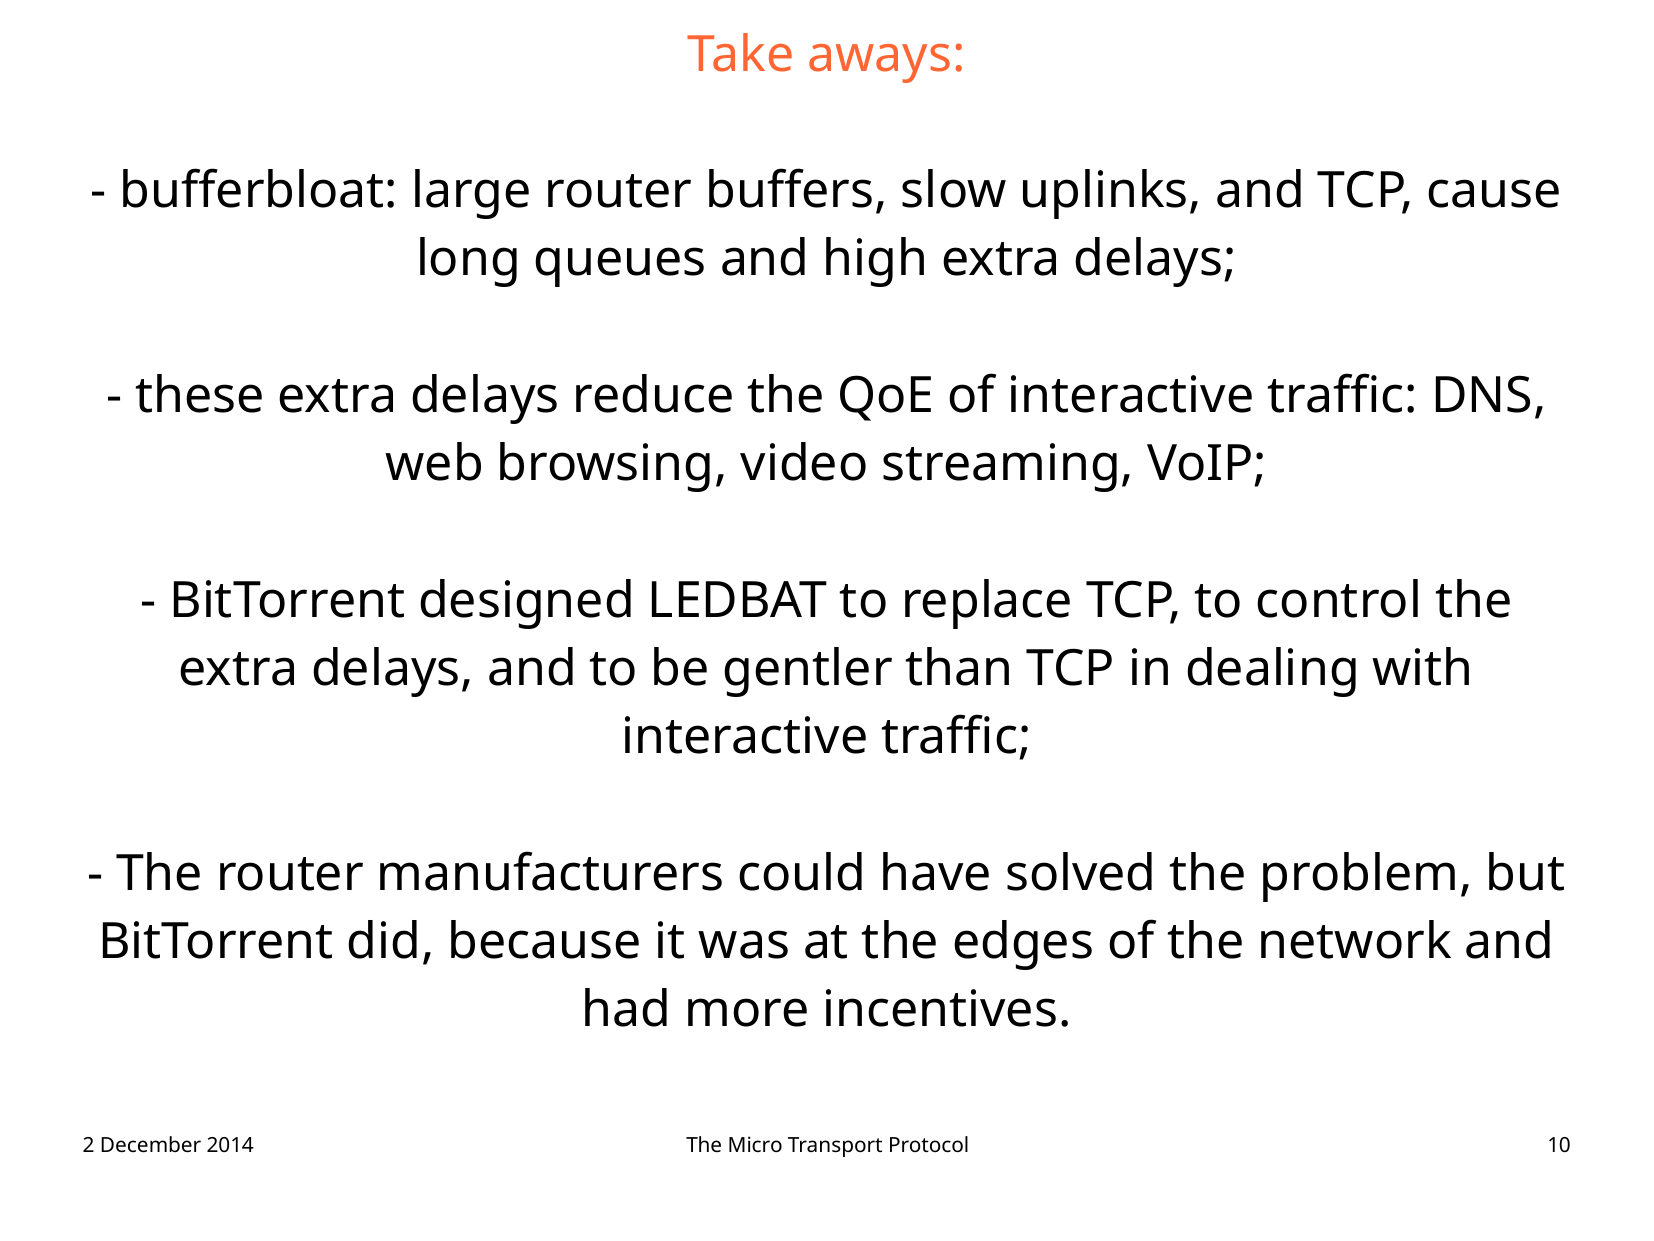

# Take aways:
- bufferbloat: large router buffers, slow uplinks, and TCP, cause long queues and high extra delays;
- these extra delays reduce the QoE of interactive traffic: DNS, web browsing, video streaming, VoIP;
- BitTorrent designed LEDBAT to replace TCP, to control the extra delays, and to be gentler than TCP in dealing with interactive traffic;
- The router manufacturers could have solved the problem, but BitTorrent did, because it was at the edges of the network and had more incentives.
2 December 2014
The Micro Transport Protocol
10